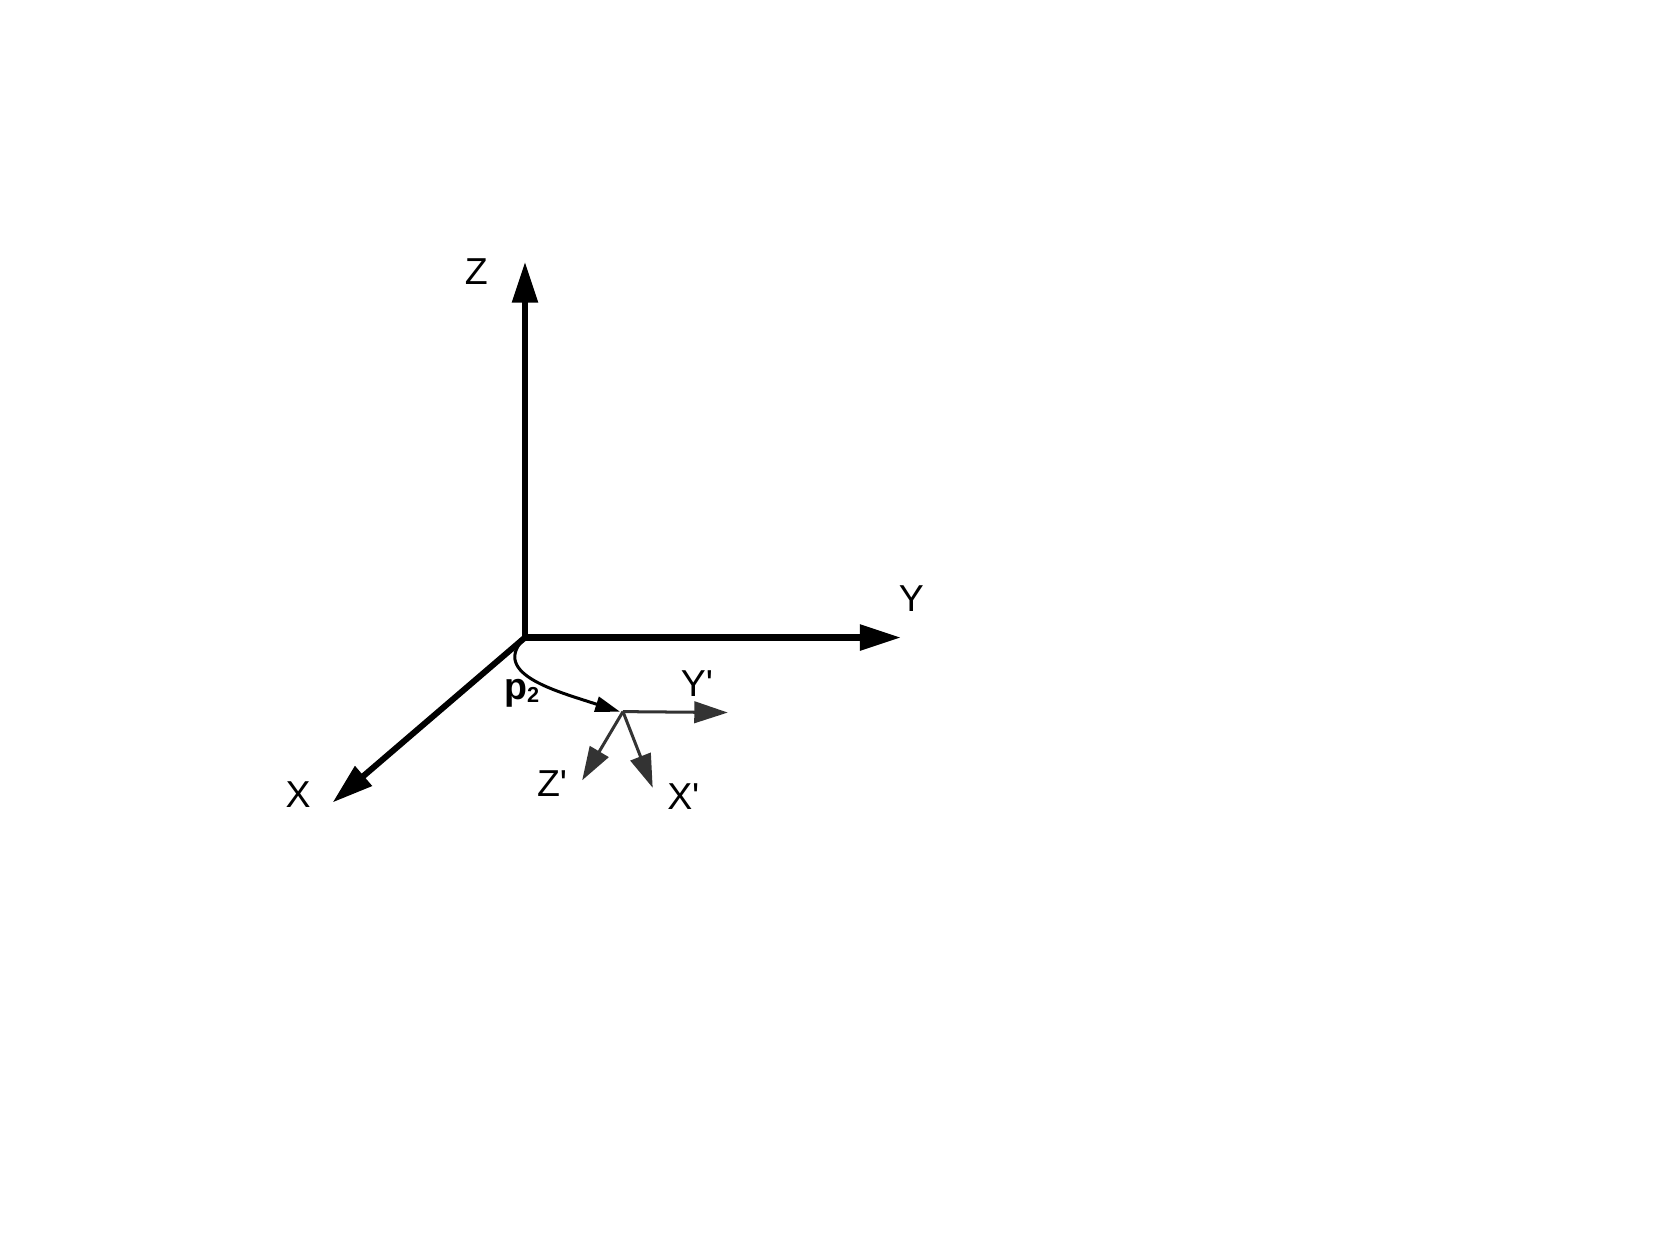

Z
Y
Y'
p2
Z'
X
X'